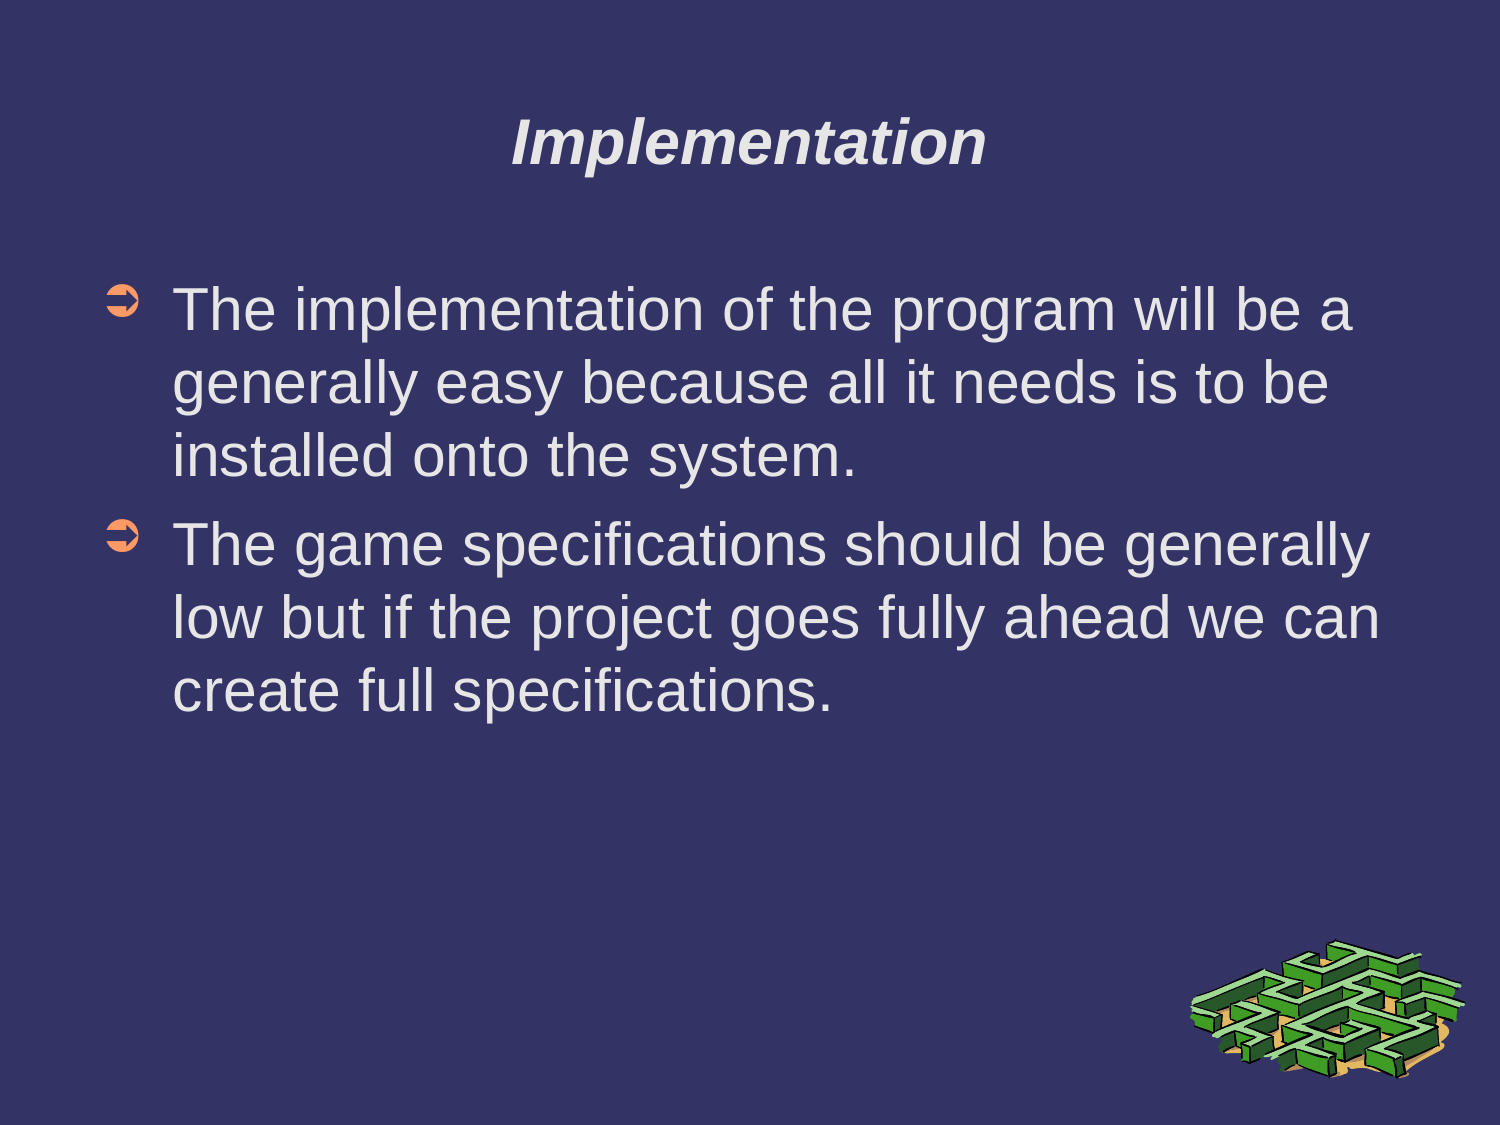

# Implementation
The implementation of the program will be a generally easy because all it needs is to be installed onto the system.
The game specifications should be generally low but if the project goes fully ahead we can create full specifications.